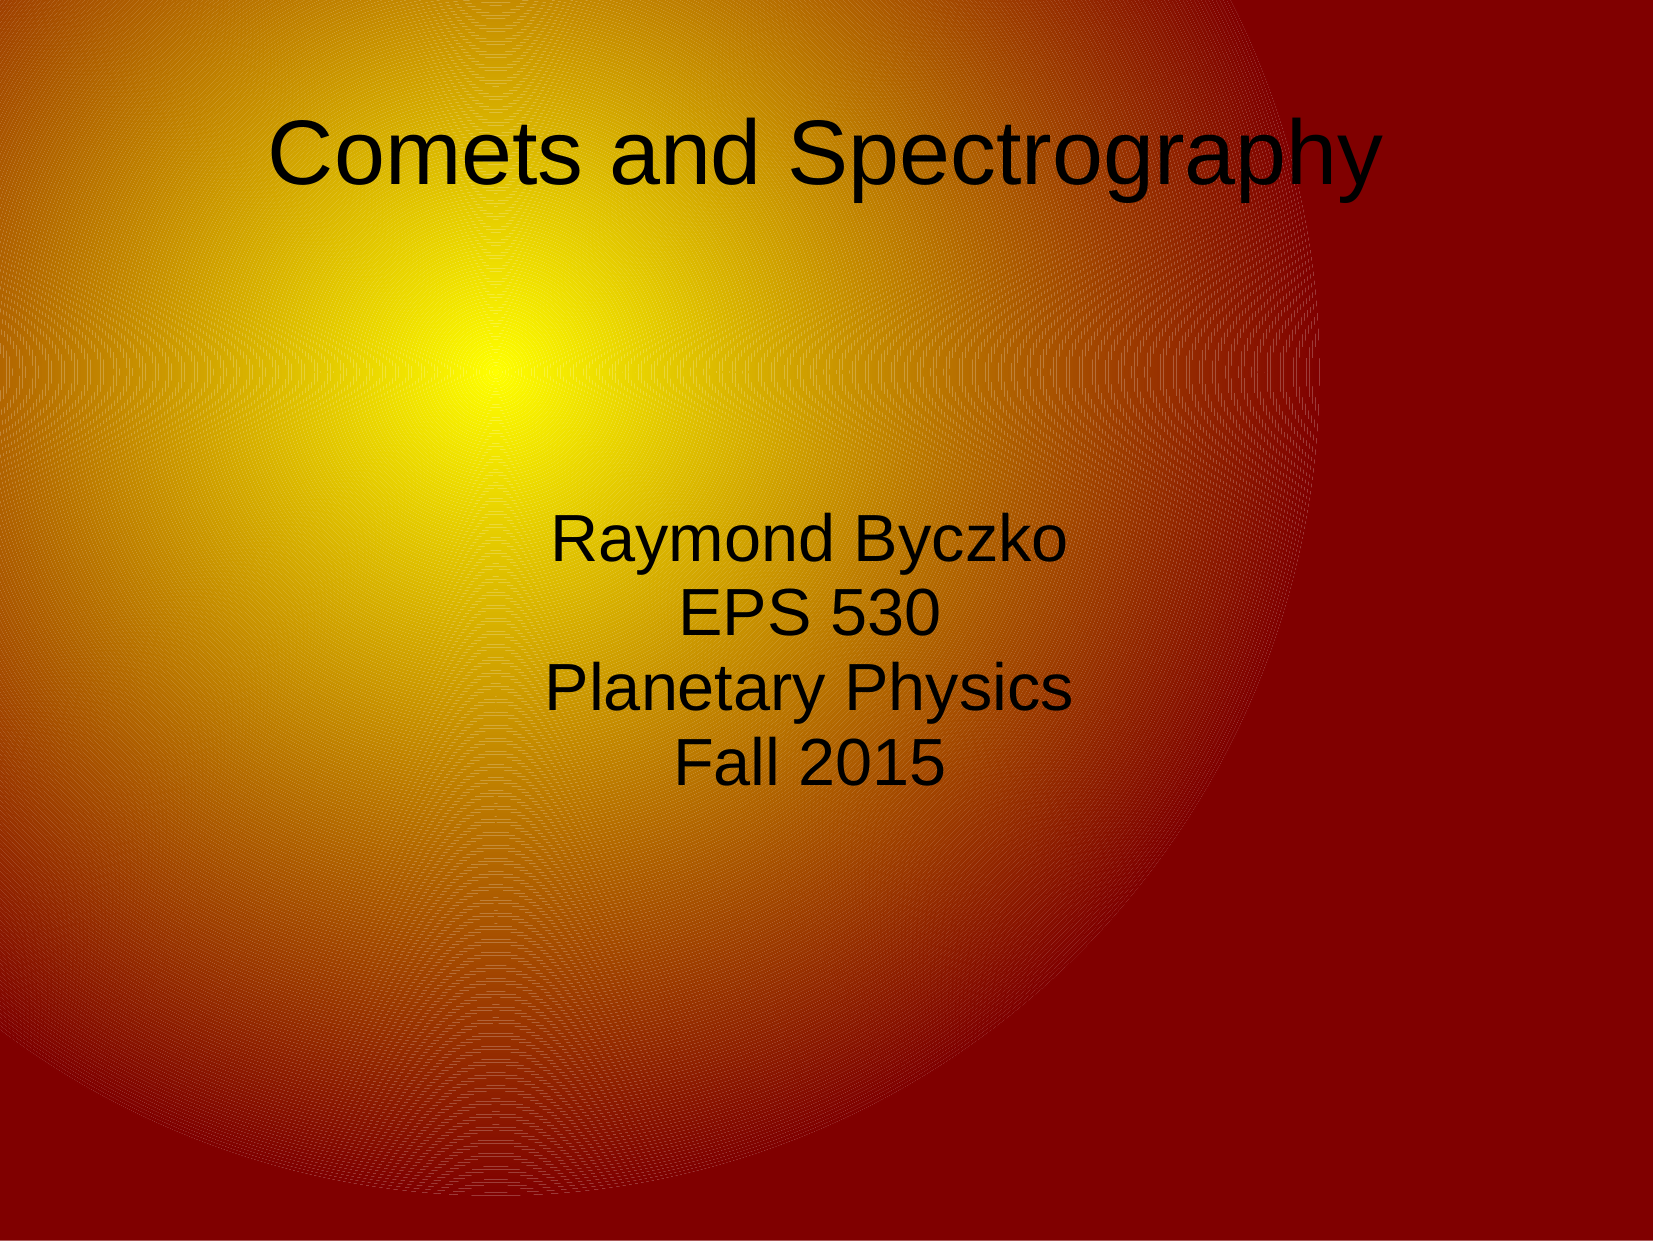

# Comets and Spectrography
Raymond Byczko
EPS 530
Planetary Physics
Fall 2015